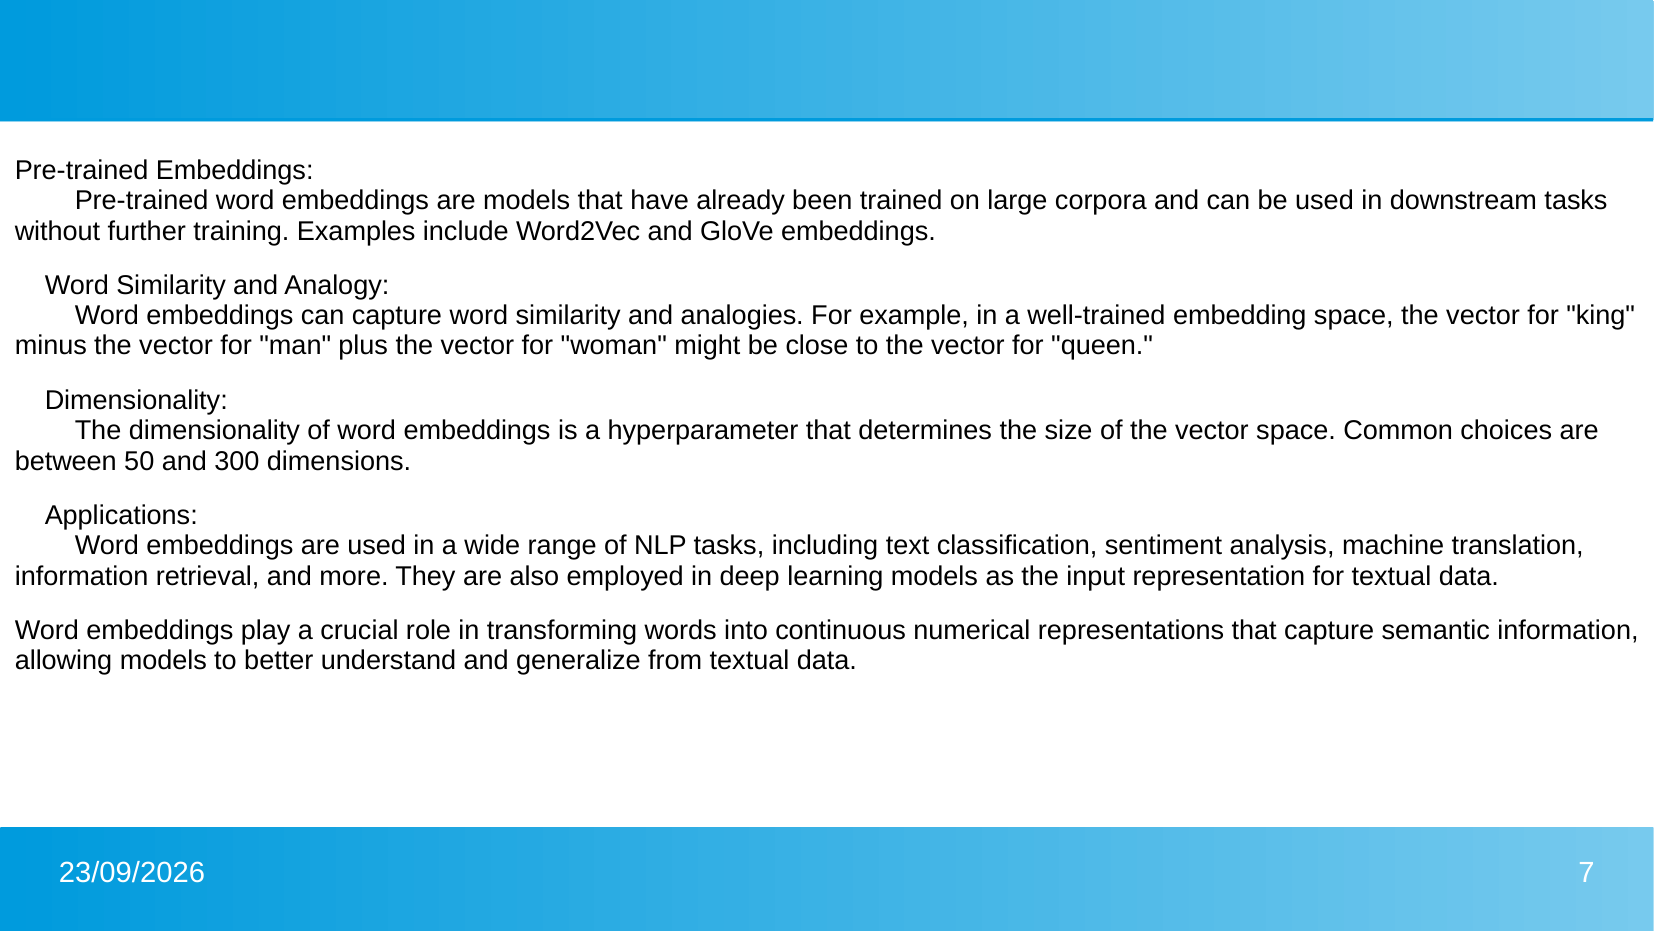

#
Pre-trained Embeddings:
 Pre-trained word embeddings are models that have already been trained on large corpora and can be used in downstream tasks without further training. Examples include Word2Vec and GloVe embeddings.
 Word Similarity and Analogy:
 Word embeddings can capture word similarity and analogies. For example, in a well-trained embedding space, the vector for "king" minus the vector for "man" plus the vector for "woman" might be close to the vector for "queen."
 Dimensionality:
 The dimensionality of word embeddings is a hyperparameter that determines the size of the vector space. Common choices are between 50 and 300 dimensions.
 Applications:
 Word embeddings are used in a wide range of NLP tasks, including text classification, sentiment analysis, machine translation, information retrieval, and more. They are also employed in deep learning models as the input representation for textual data.
Word embeddings play a crucial role in transforming words into continuous numerical representations that capture semantic information, allowing models to better understand and generalize from textual data.
7